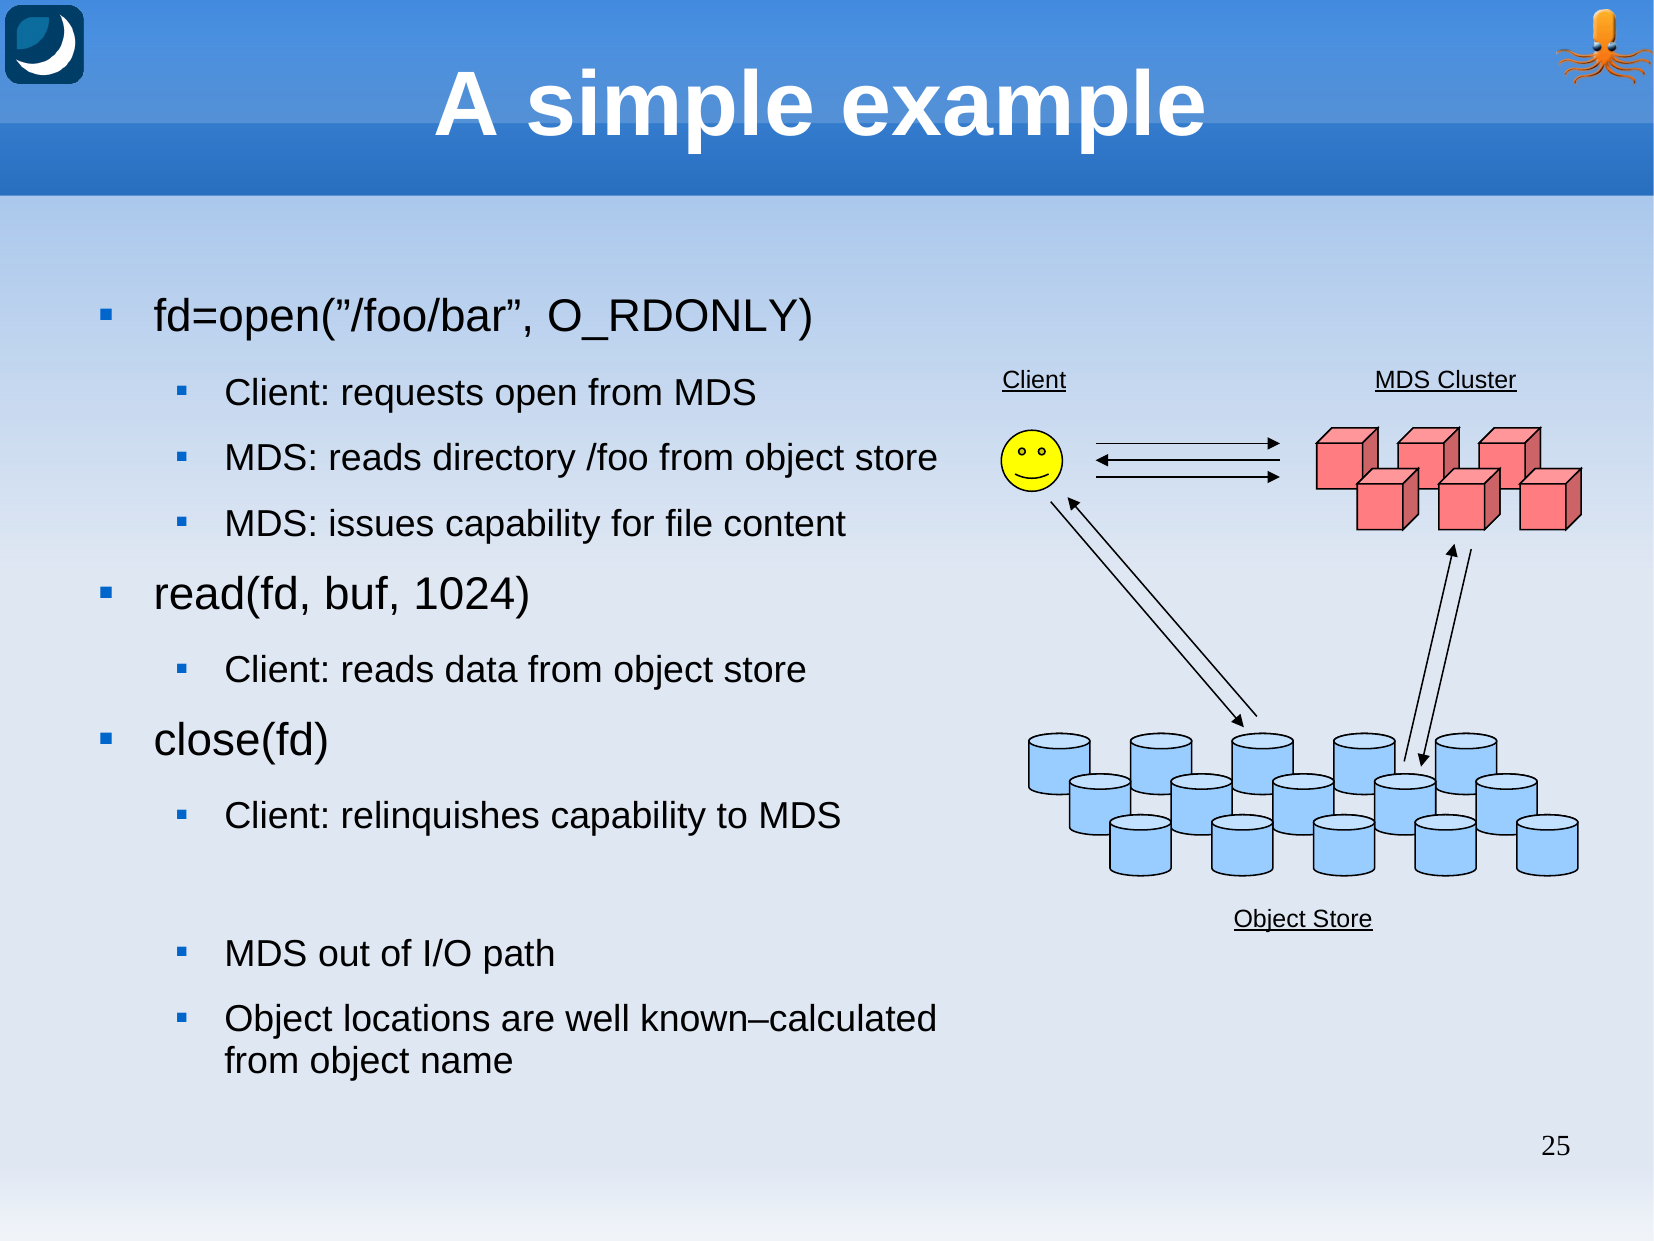

# A simple example
fd=open(”/foo/bar”, O_RDONLY)
Client: requests open from MDS
MDS: reads directory /foo from object store
MDS: issues capability for file content
read(fd, buf, 1024)
Client: reads data from object store
close(fd)
Client: relinquishes capability to MDS
MDS out of I/O path
Object locations are well known–calculated from object name
Client
MDS Cluster
Object Store
25